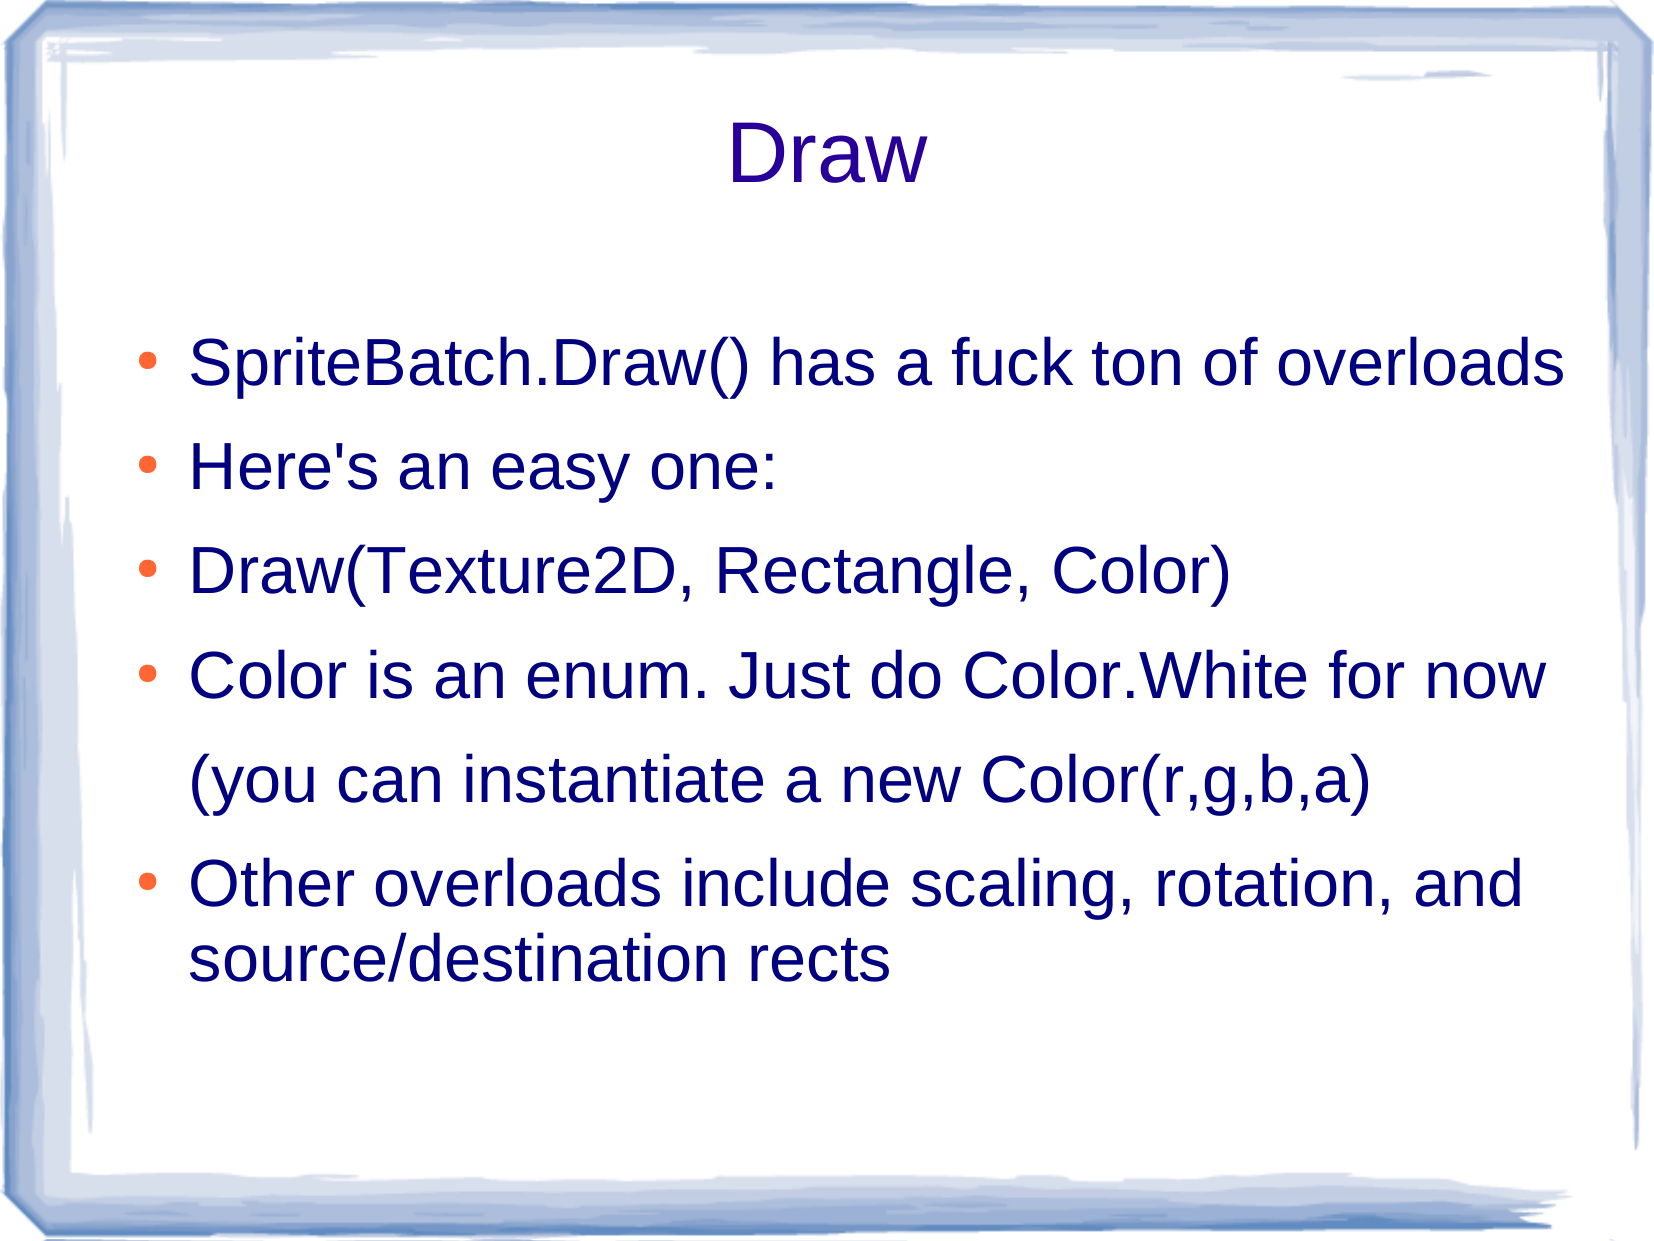

# Draw
SpriteBatch.Draw() has a fuck ton of overloads
Here's an easy one:
Draw(Texture2D, Rectangle, Color)
Color is an enum. Just do Color.White for now
(you can instantiate a new Color(r,g,b,a)
Other overloads include scaling, rotation, and source/destination rects